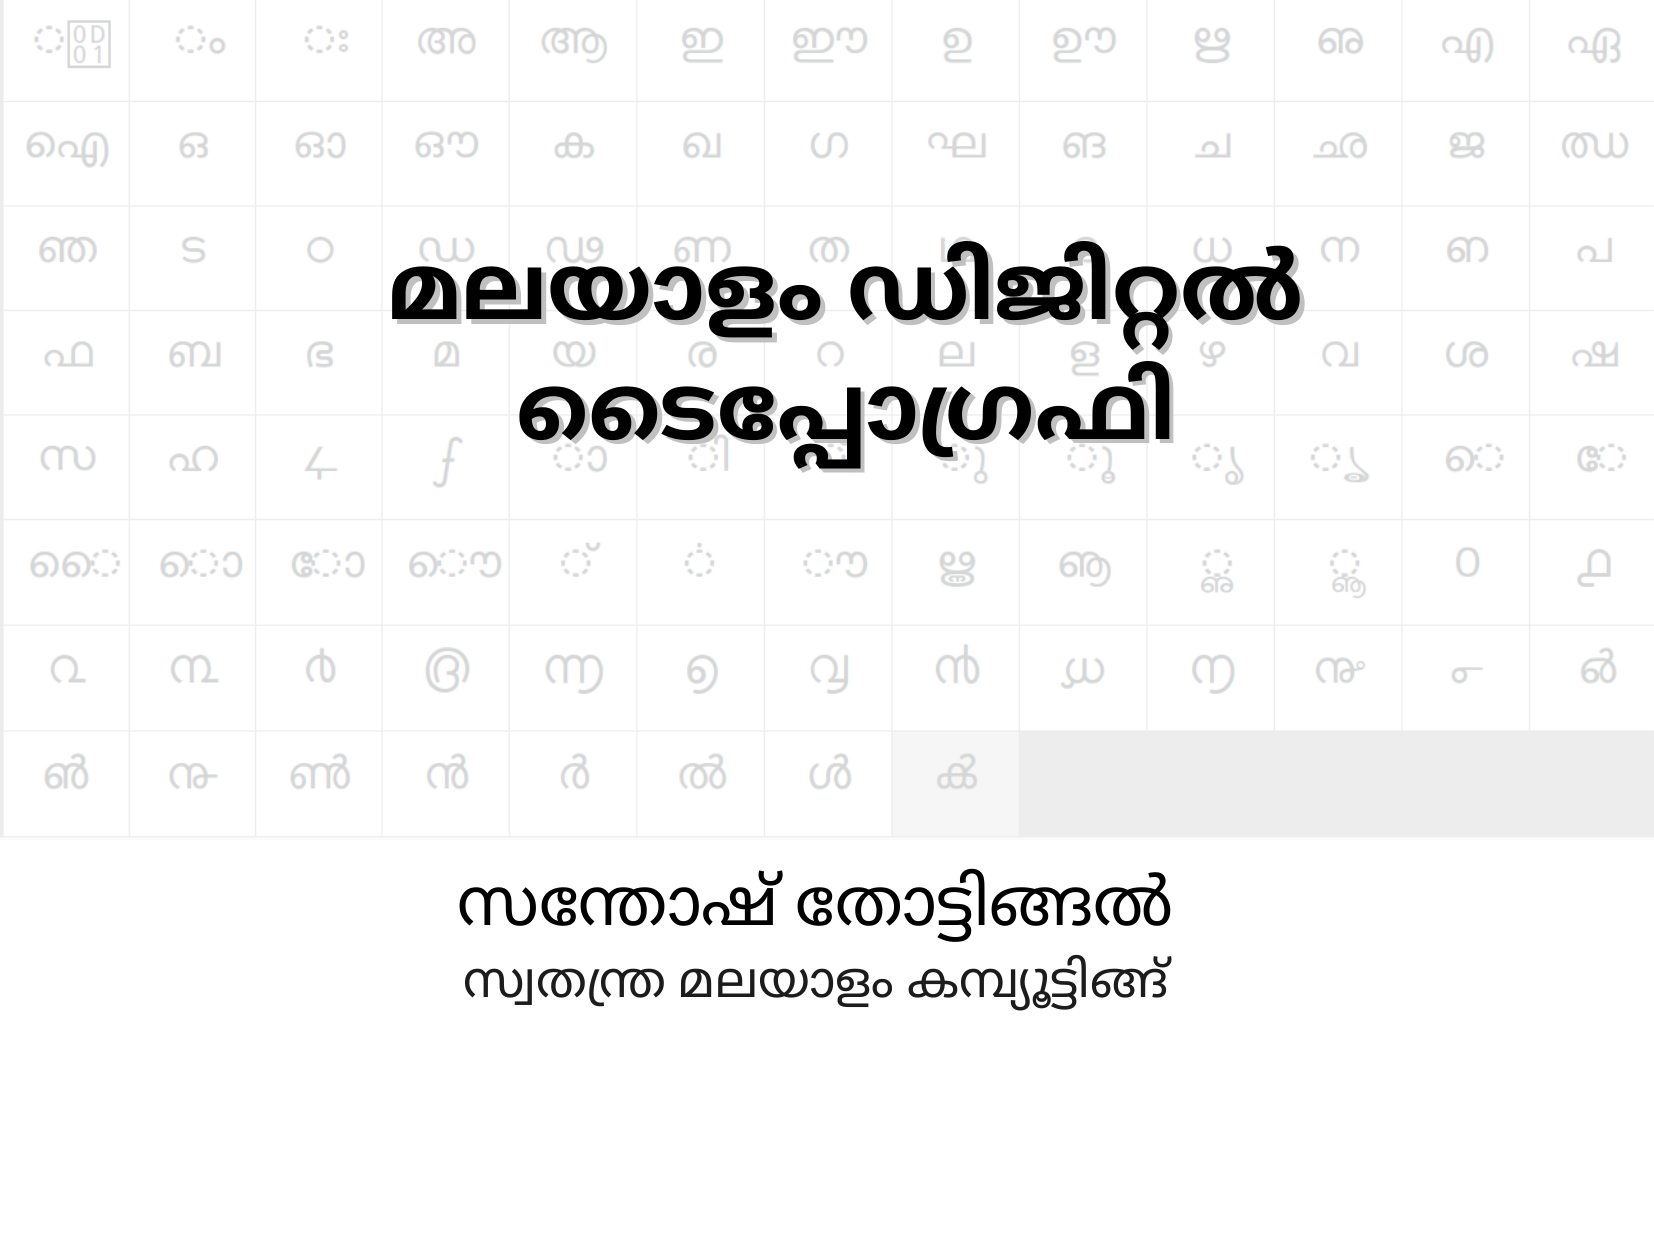

# മലയാളം ഡിജിറ്റല്‍ ടൈപ്പോഗ്രഫി
സന്തോഷ് തോട്ടിങ്ങല്‍
സ്വതന്ത്ര മലയാളം കമ്പ്യൂട്ടിങ്ങ്